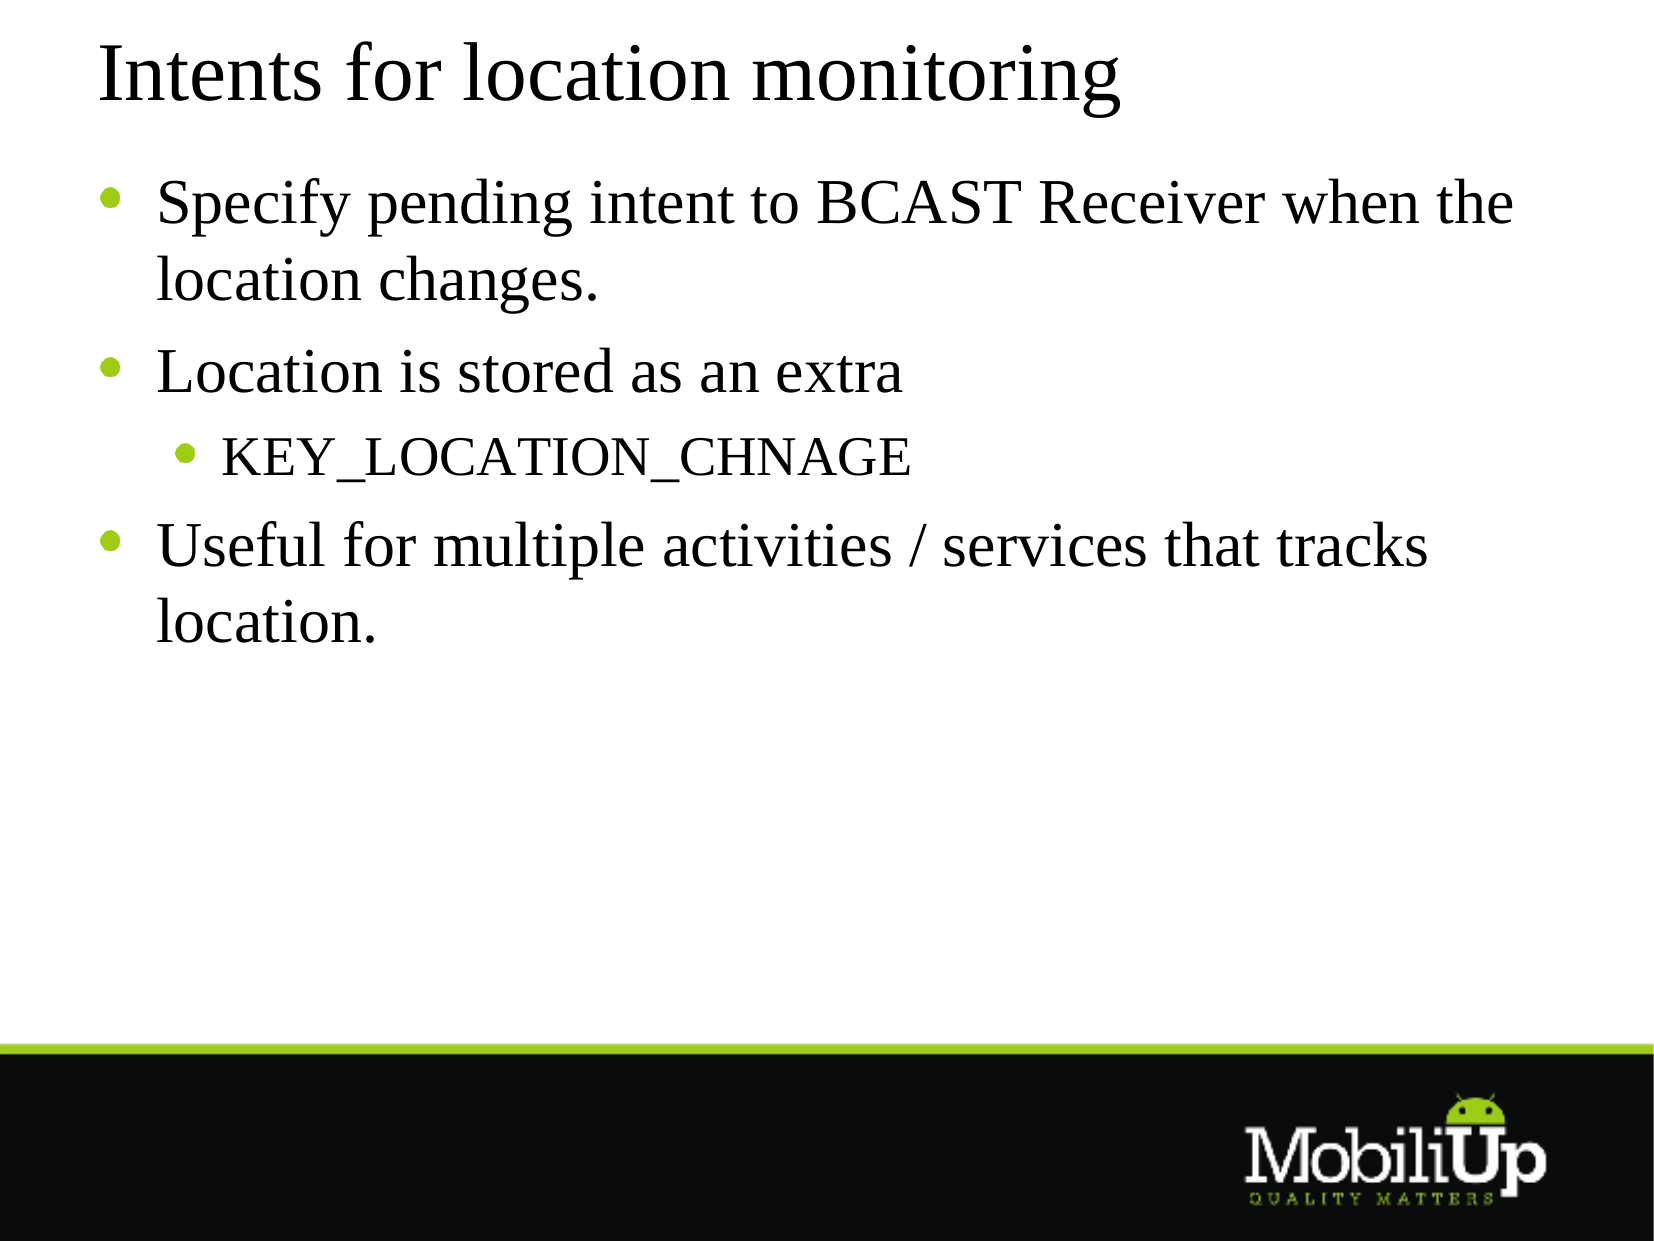

# Intents for location monitoring
Specify pending intent to BCAST Receiver when the location changes.
Location is stored as an extra
KEY_LOCATION_CHNAGE
Useful for multiple activities / services that tracks location.